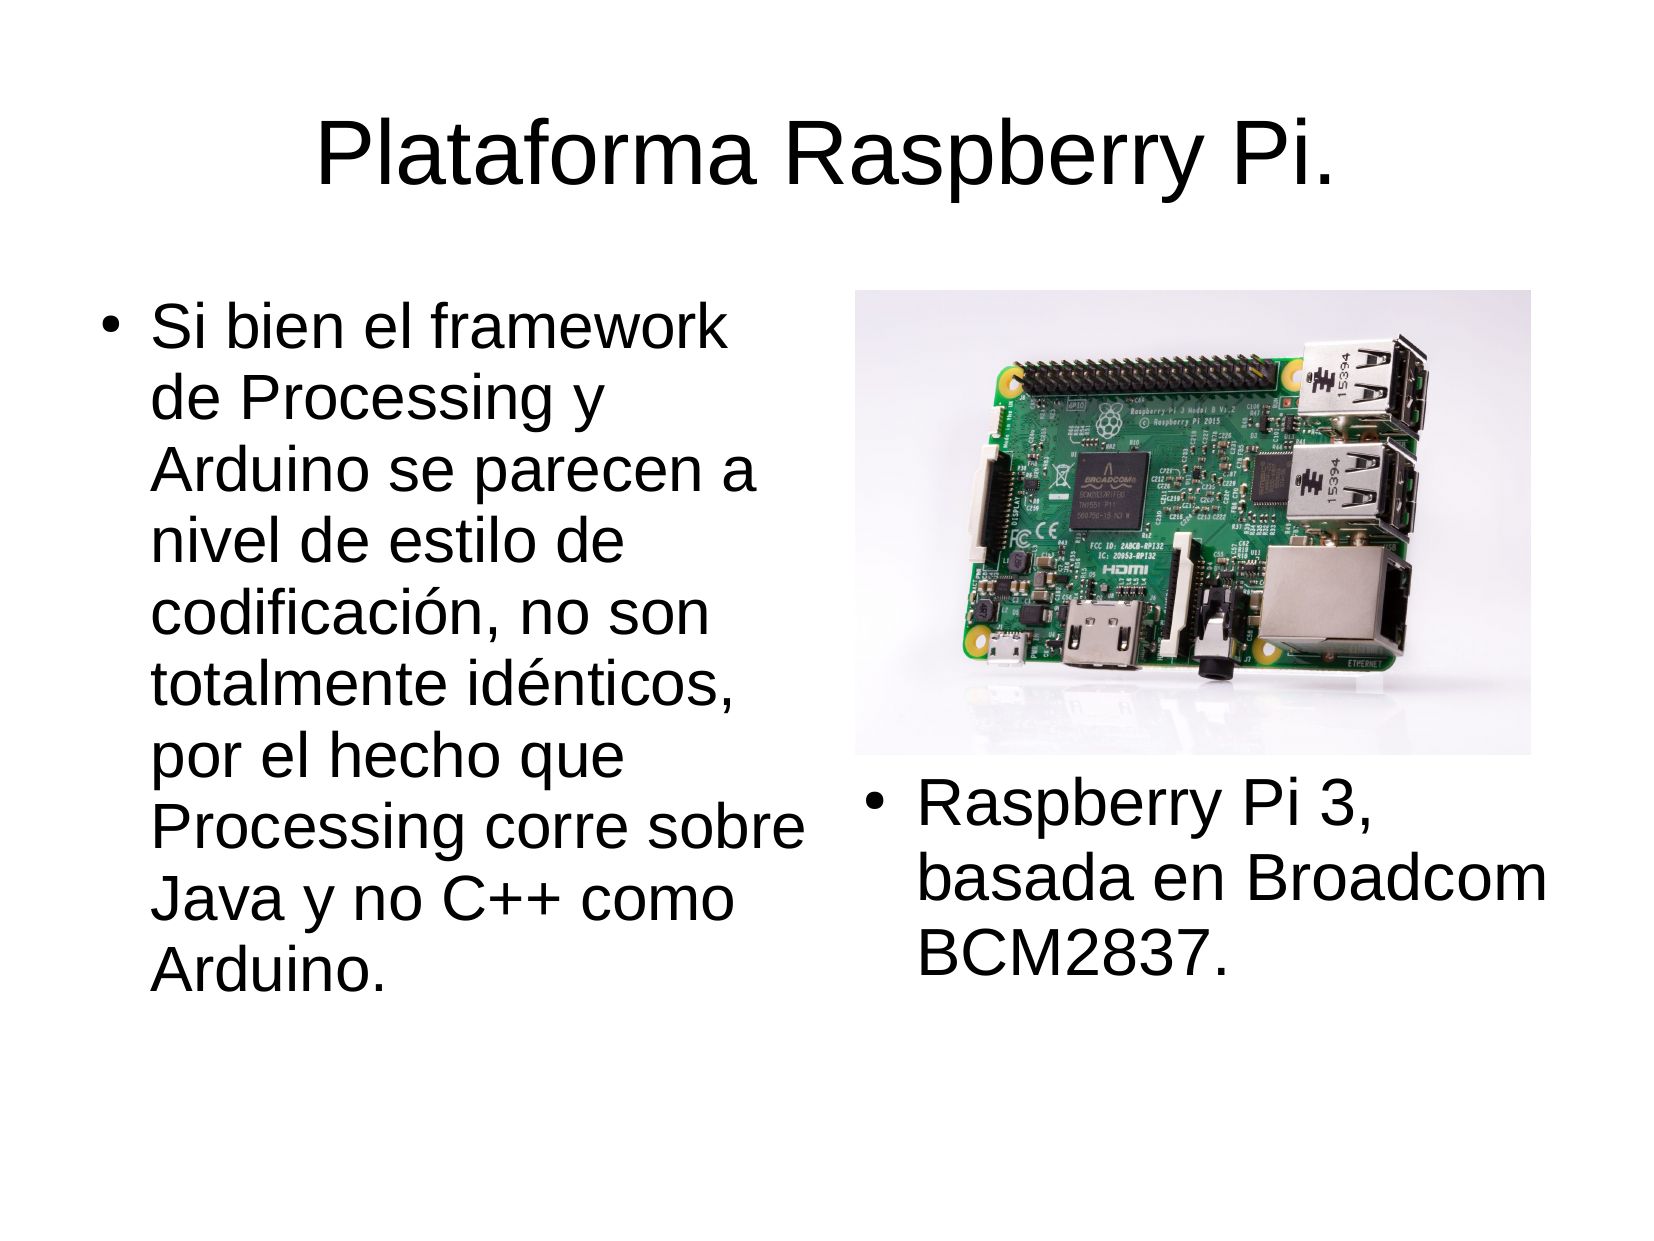

# Plataforma Raspberry Pi.
Si bien el framework de Processing y Arduino se parecen a nivel de estilo de codificación, no son totalmente idénticos, por el hecho que Processing corre sobre Java y no C++ como Arduino.
Raspberry Pi 3, basada en Broadcom BCM2837.